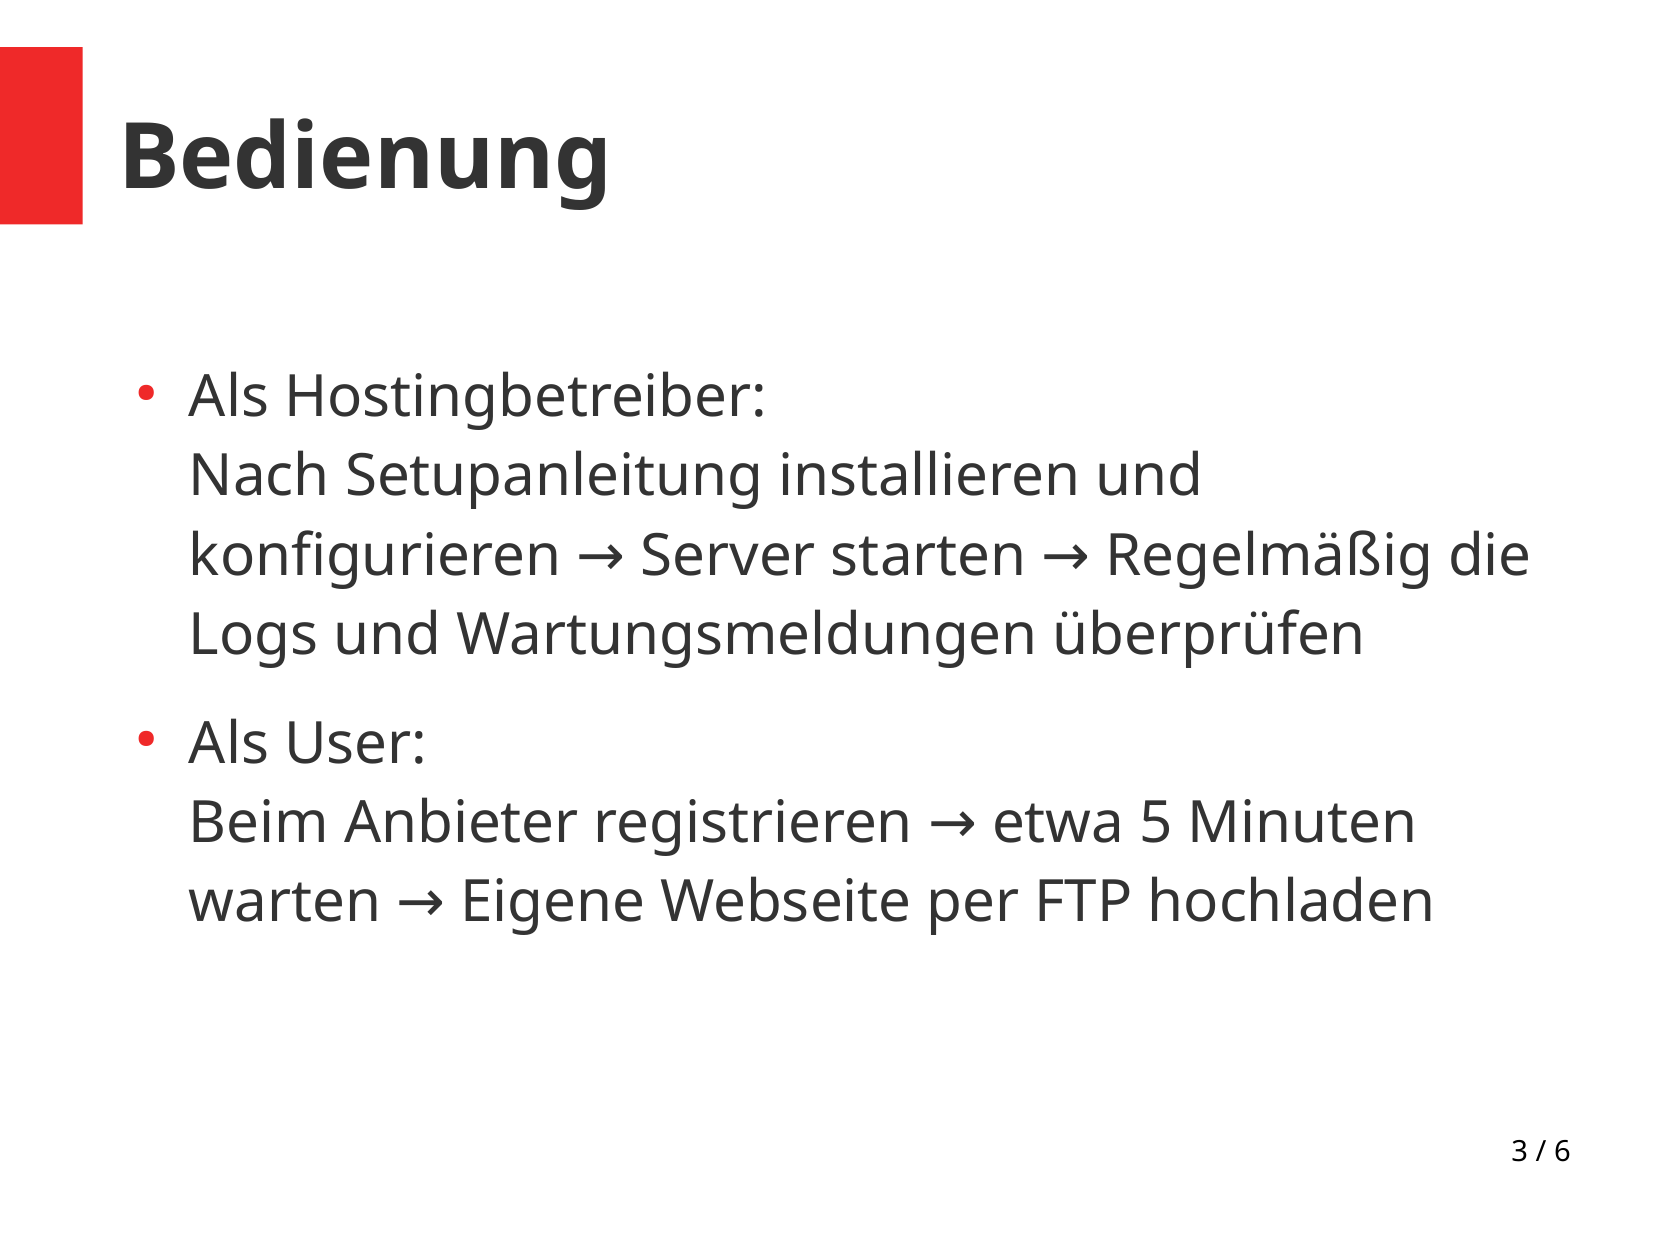

# Bedienung
Als Hostingbetreiber: 									Nach Setupanleitung installieren und konfigurieren → Server starten → Regelmäßig die Logs und Wartungsmeldungen überprüfen
Als User: 														Beim Anbieter registrieren → etwa 5 Minuten warten → Eigene Webseite per FTP hochladen
3